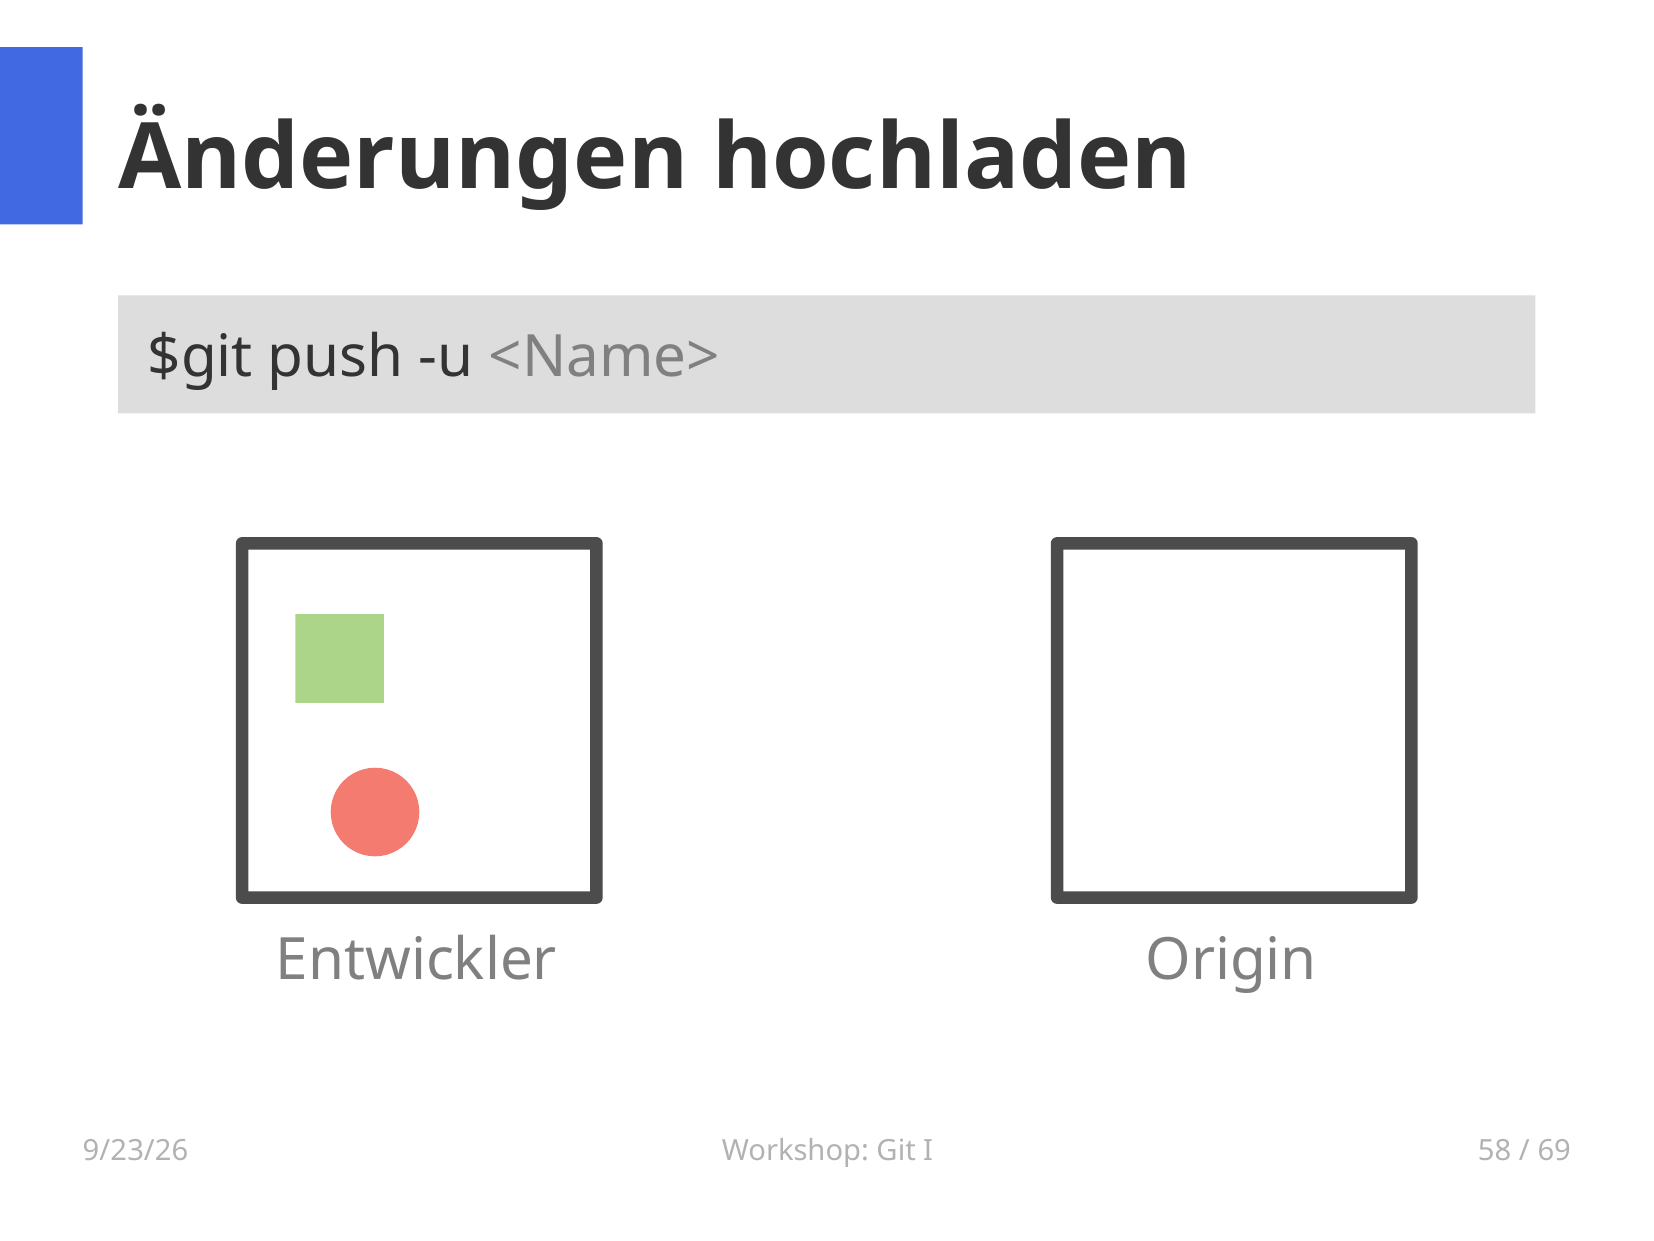

# Änderungen hochladen
$git push -u <Name>
Entwickler
Origin